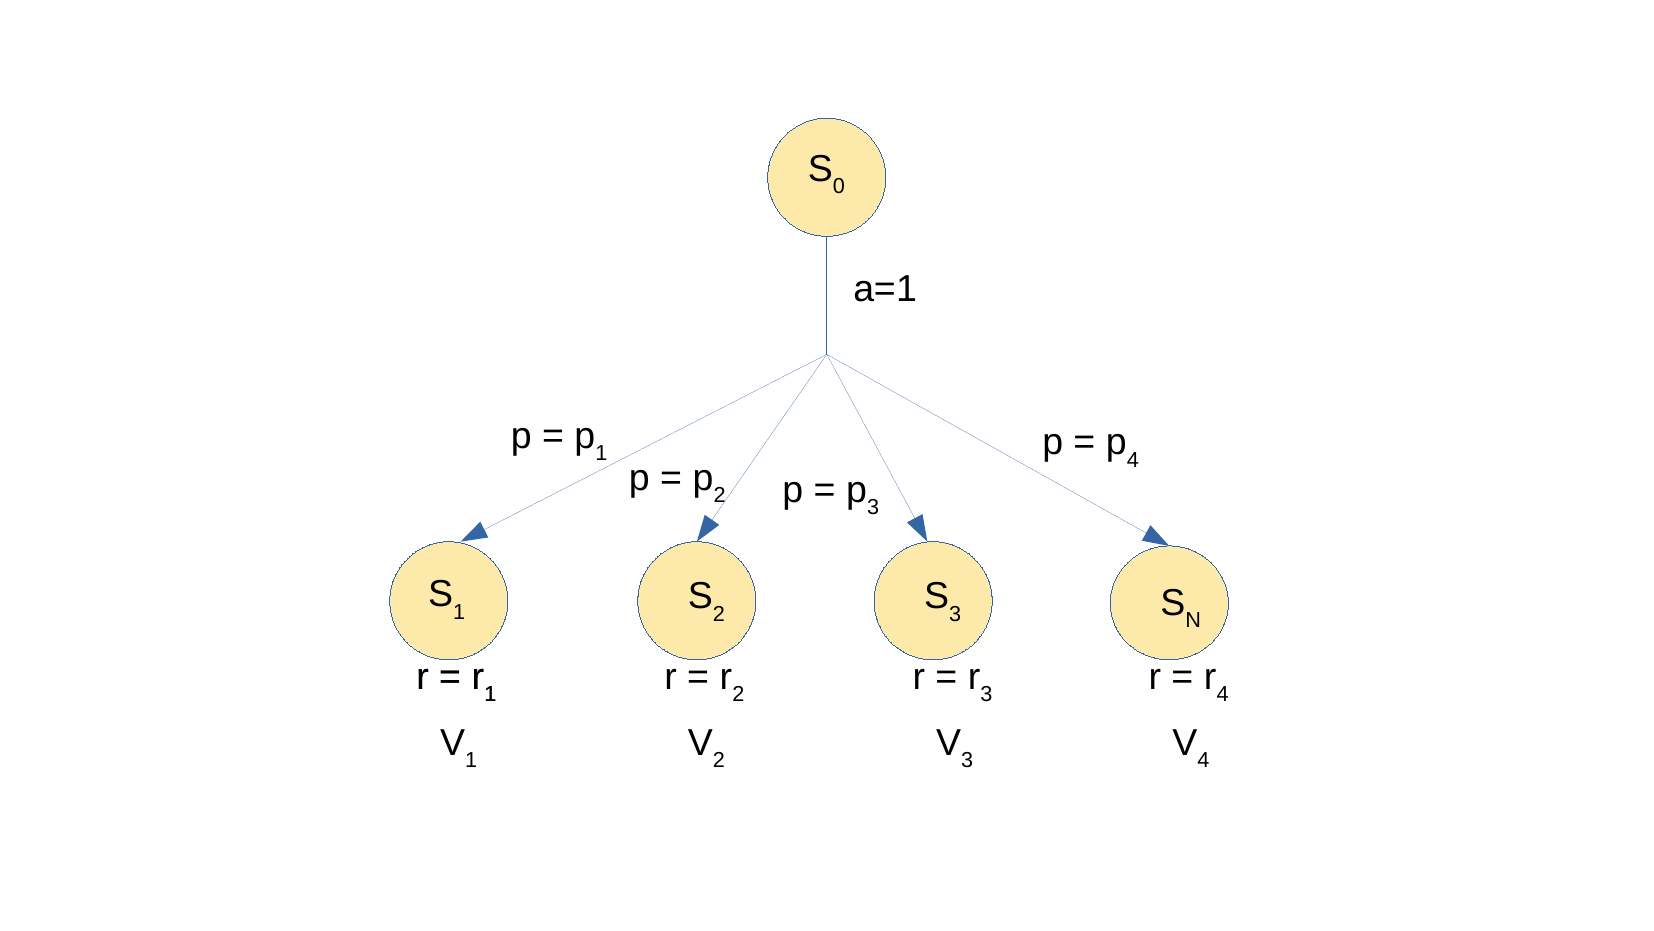

S0
a=1
p = p1
p = p4
p = p2
p = p3
S1
S2
S3
SN
r = r1
r = r1
r = r2
r = r3
r = r4
V1
V2
V3
V4